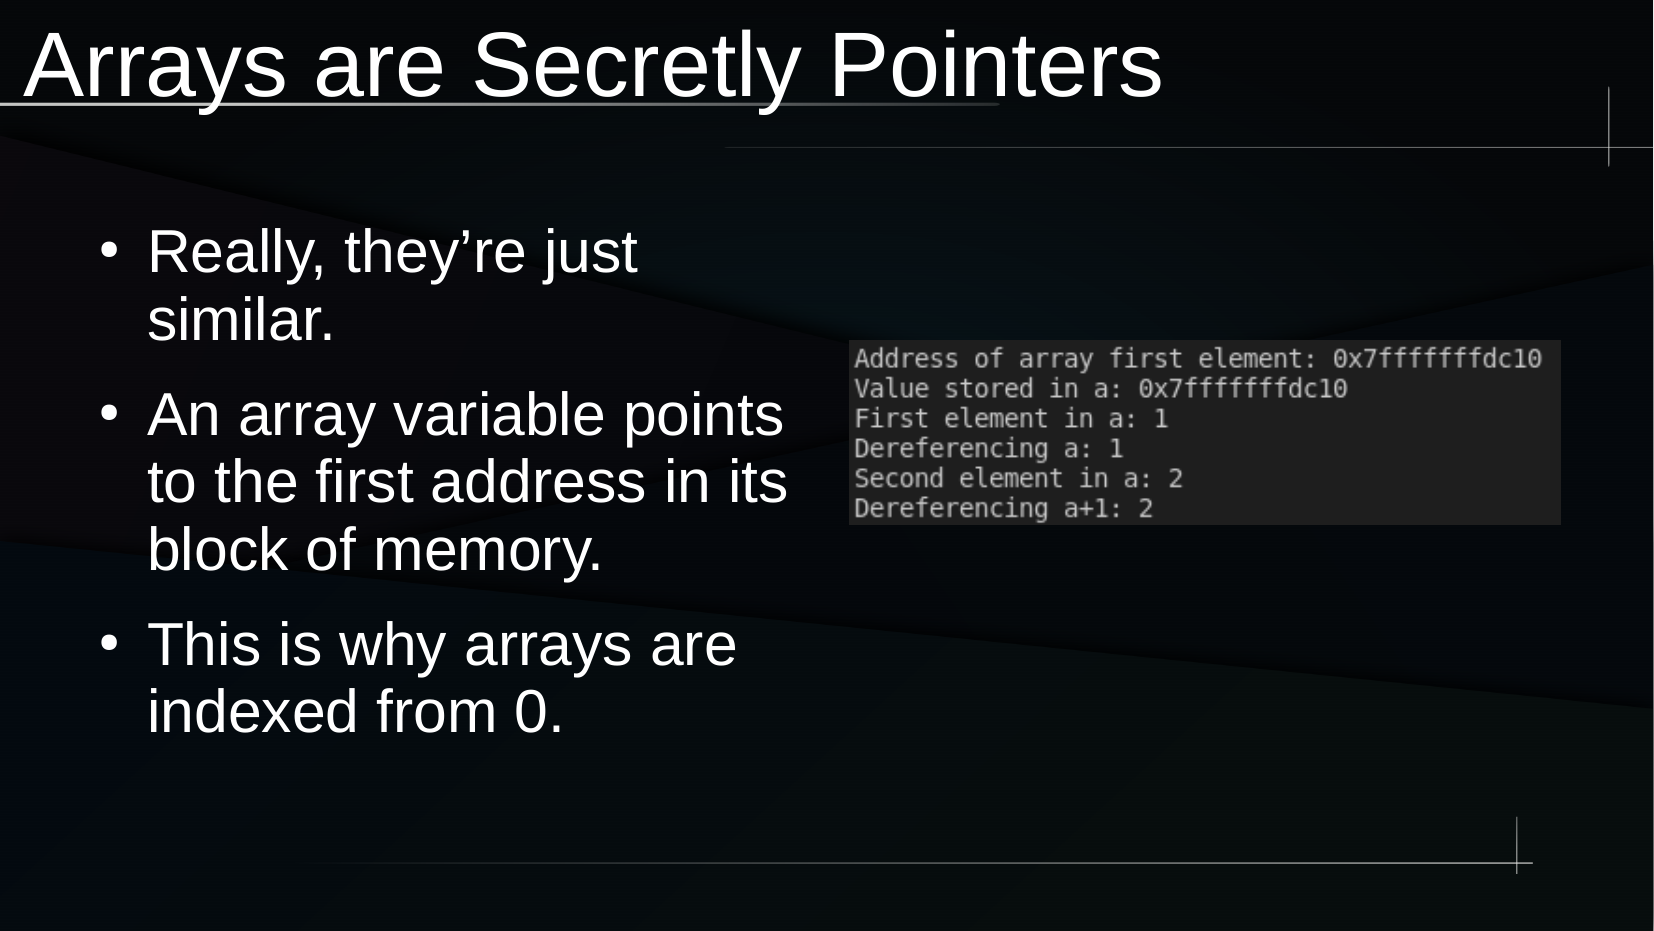

# Arrays are Secretly Pointers
Really, they’re just similar.
An array variable points to the first address in its block of memory.
This is why arrays are indexed from 0.